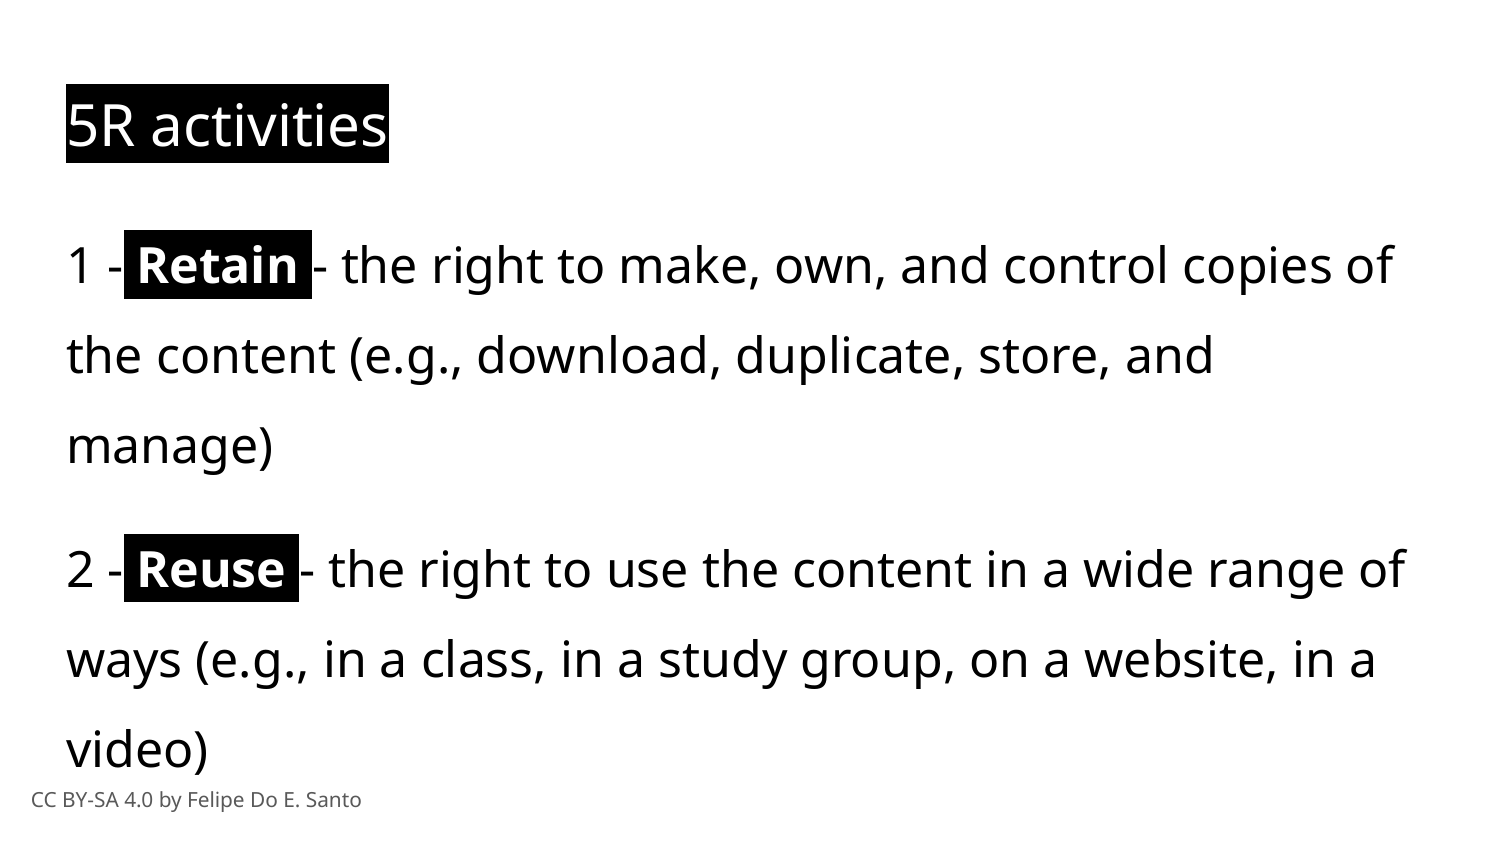

# 5R activities
1 - Retain - the right to make, own, and control copies of the content (e.g., download, duplicate, store, and manage)
2 - Reuse - the right to use the content in a wide range of ways (e.g., in a class, in a study group, on a website, in a video)
CC BY-SA 4.0 by Felipe Do E. Santo